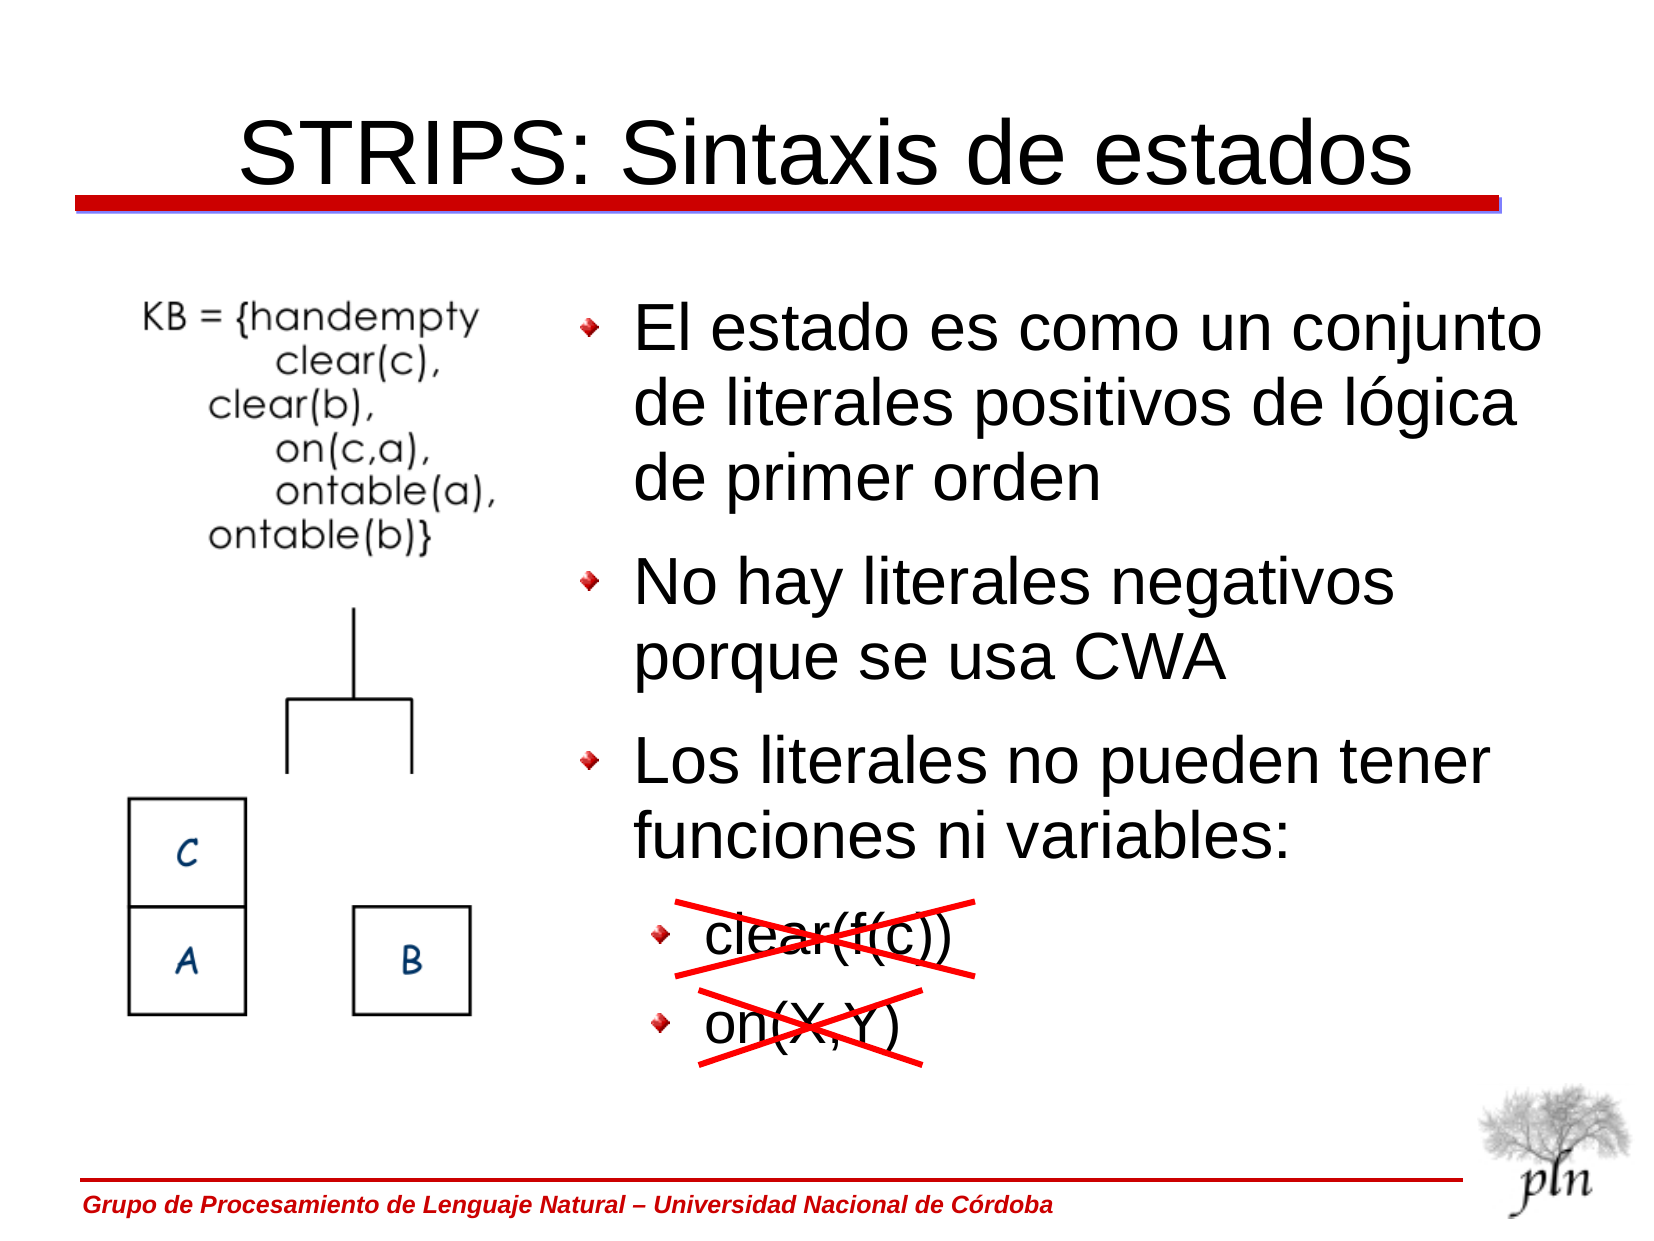

# STRIPS: Sintaxis de estados
El estado es como un conjunto de literales positivos de lógica de primer orden
No hay literales negativos porque se usa CWA
Los literales no pueden tener funciones ni variables:
clear(f(c))
on(X,Y)